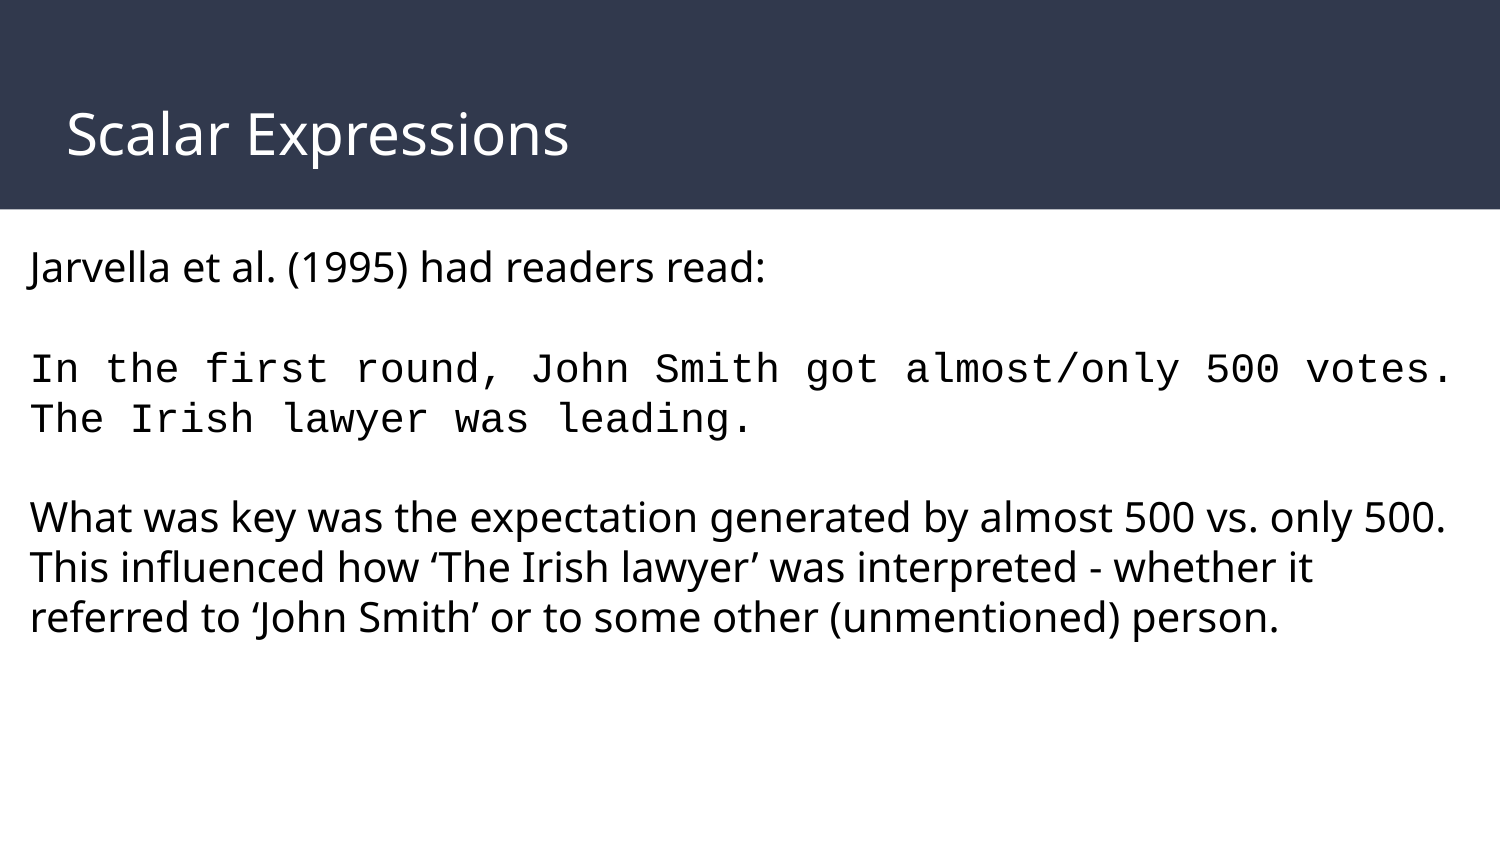

# Scalar Expressions
Jarvella et al. (1995) had readers read:
In the first round, John Smith got almost/only 500 votes.
The Irish lawyer was leading.
What was key was the expectation generated by almost 500 vs. only 500. This influenced how ‘The Irish lawyer’ was interpreted - whether it referred to ‘John Smith’ or to some other (unmentioned) person.